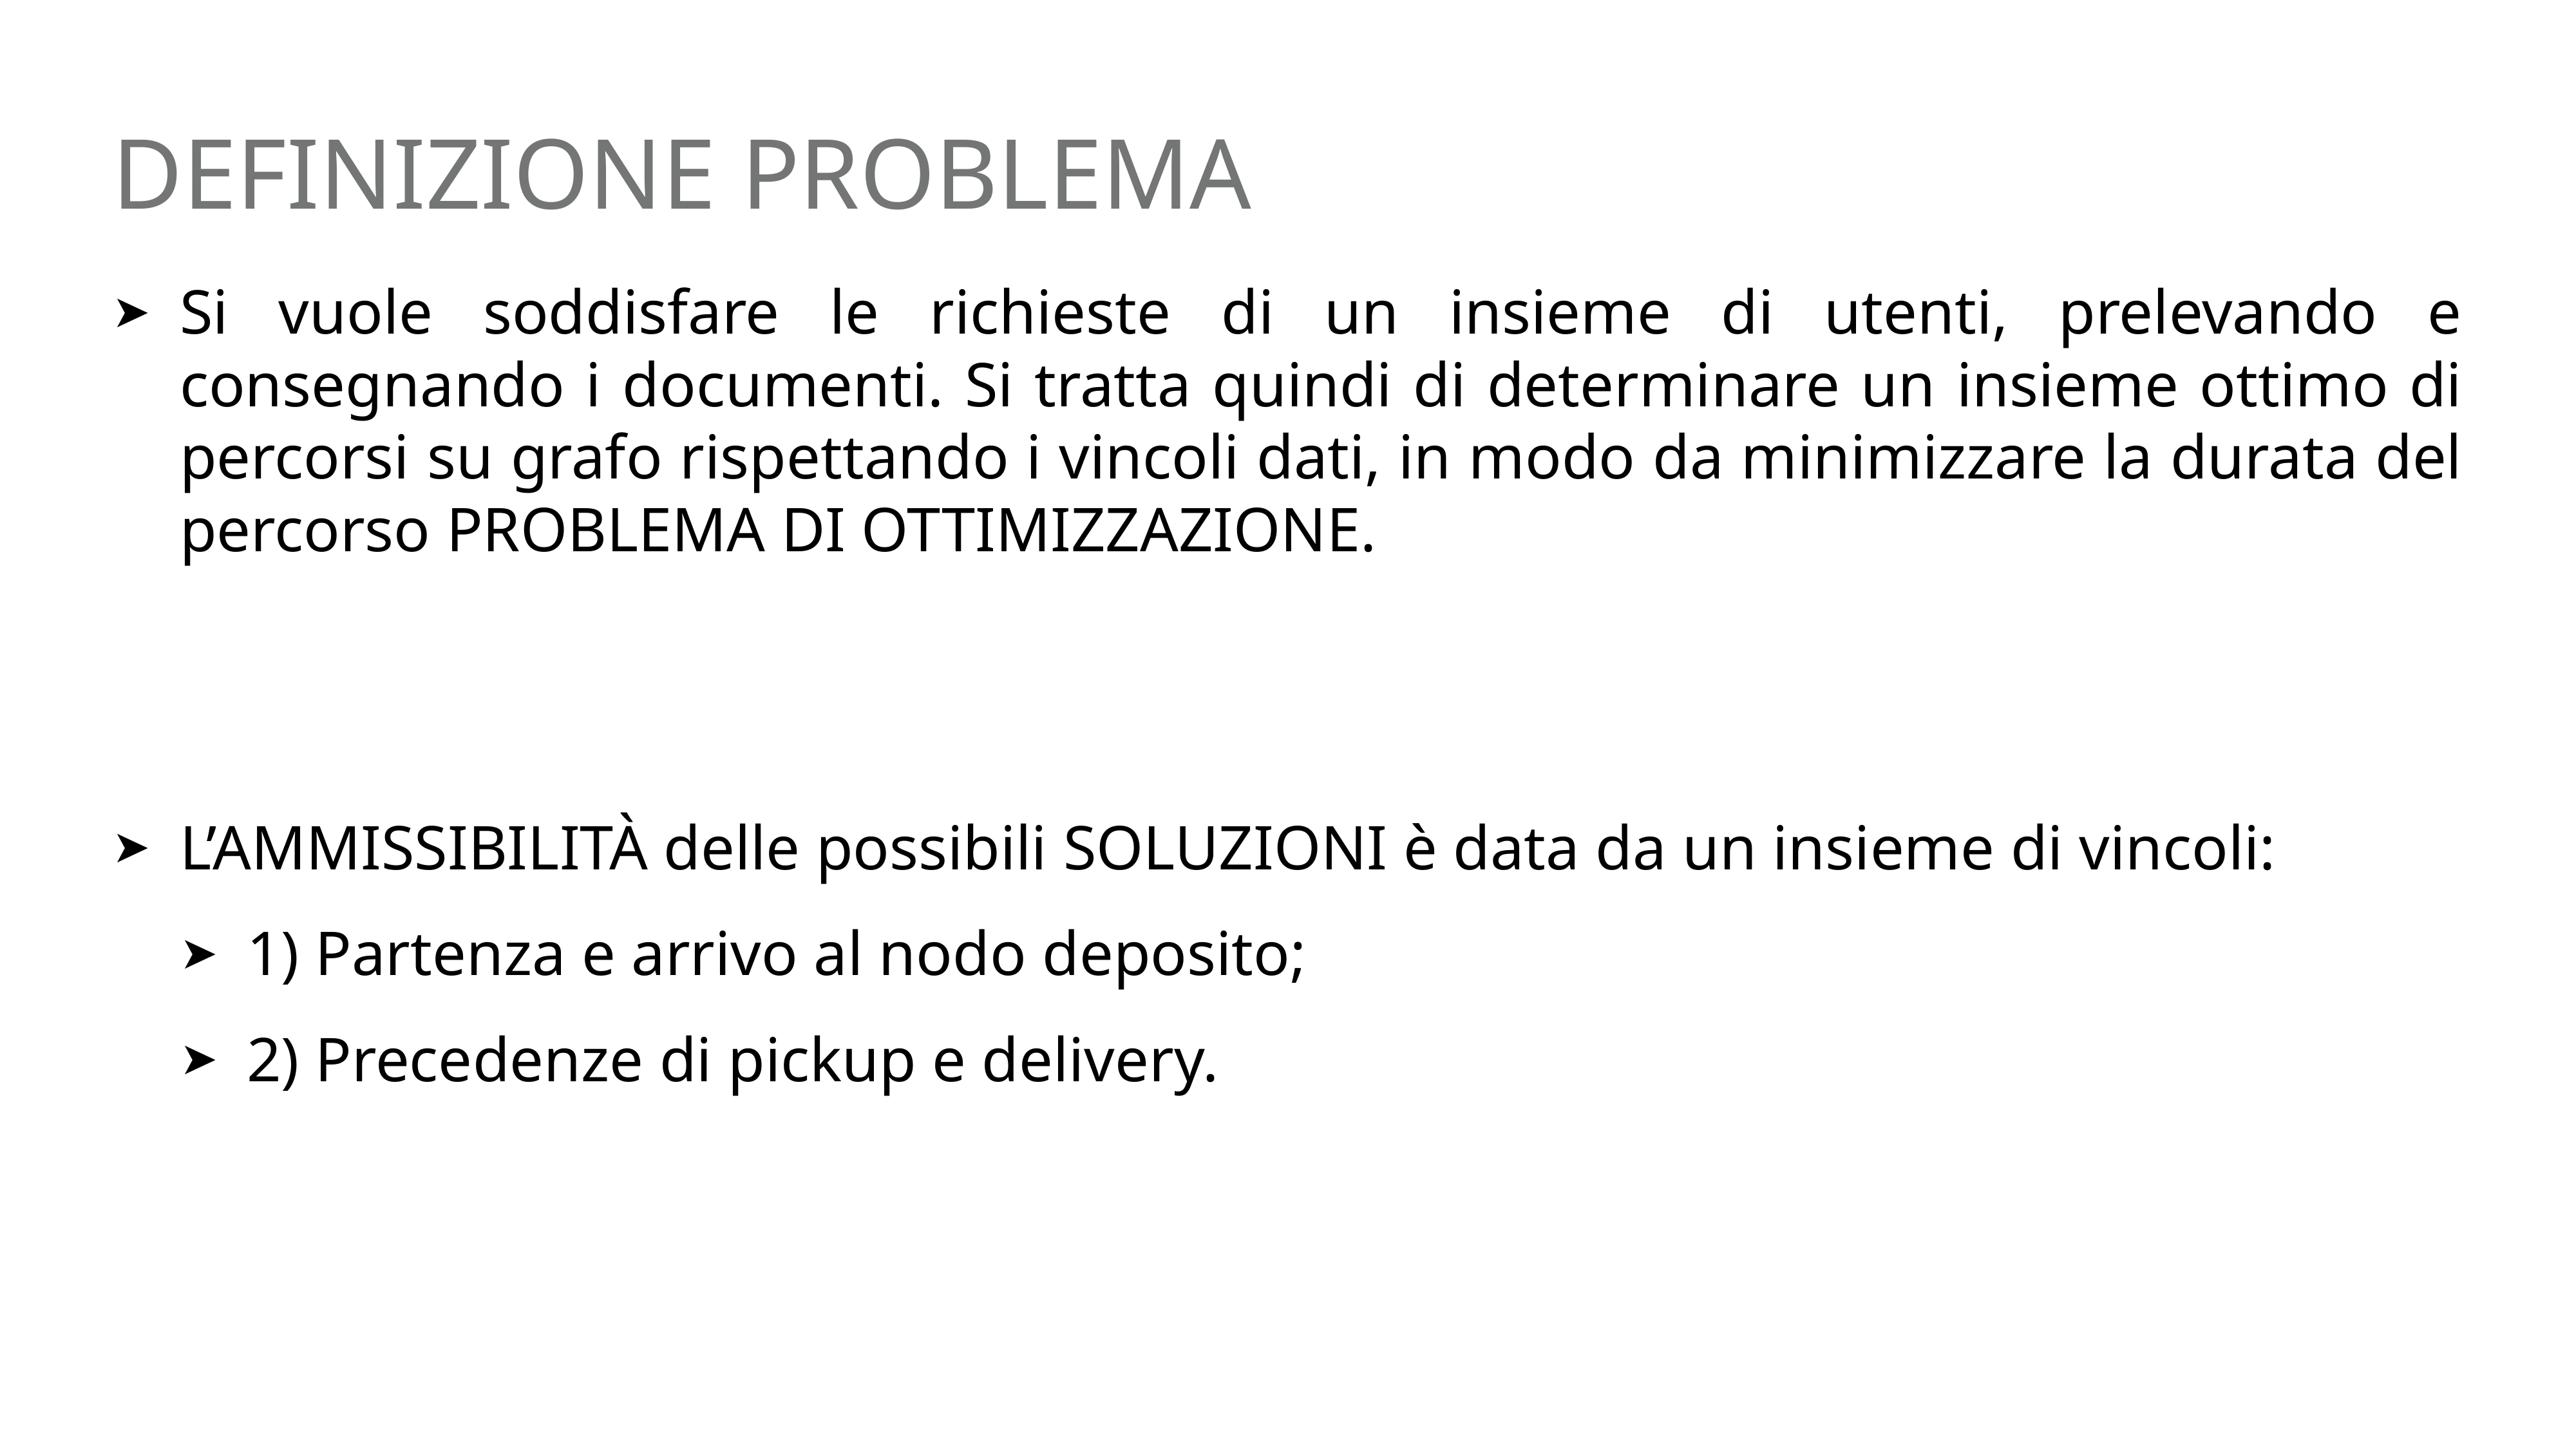

DEFINIZIONE PROBLEMA
#
Si vuole soddisfare le richieste di un insieme di utenti, prelevando e consegnando i documenti. Si tratta quindi di determinare un insieme ottimo di percorsi su grafo rispettando i vincoli dati, in modo da minimizzare la durata del percorso PROBLEMA DI OTTIMIZZAZIONE.
L’AMMISSIBILITÀ delle possibili SOLUZIONI è data da un insieme di vincoli:
1) Partenza e arrivo al nodo deposito;
2) Precedenze di pickup e delivery.